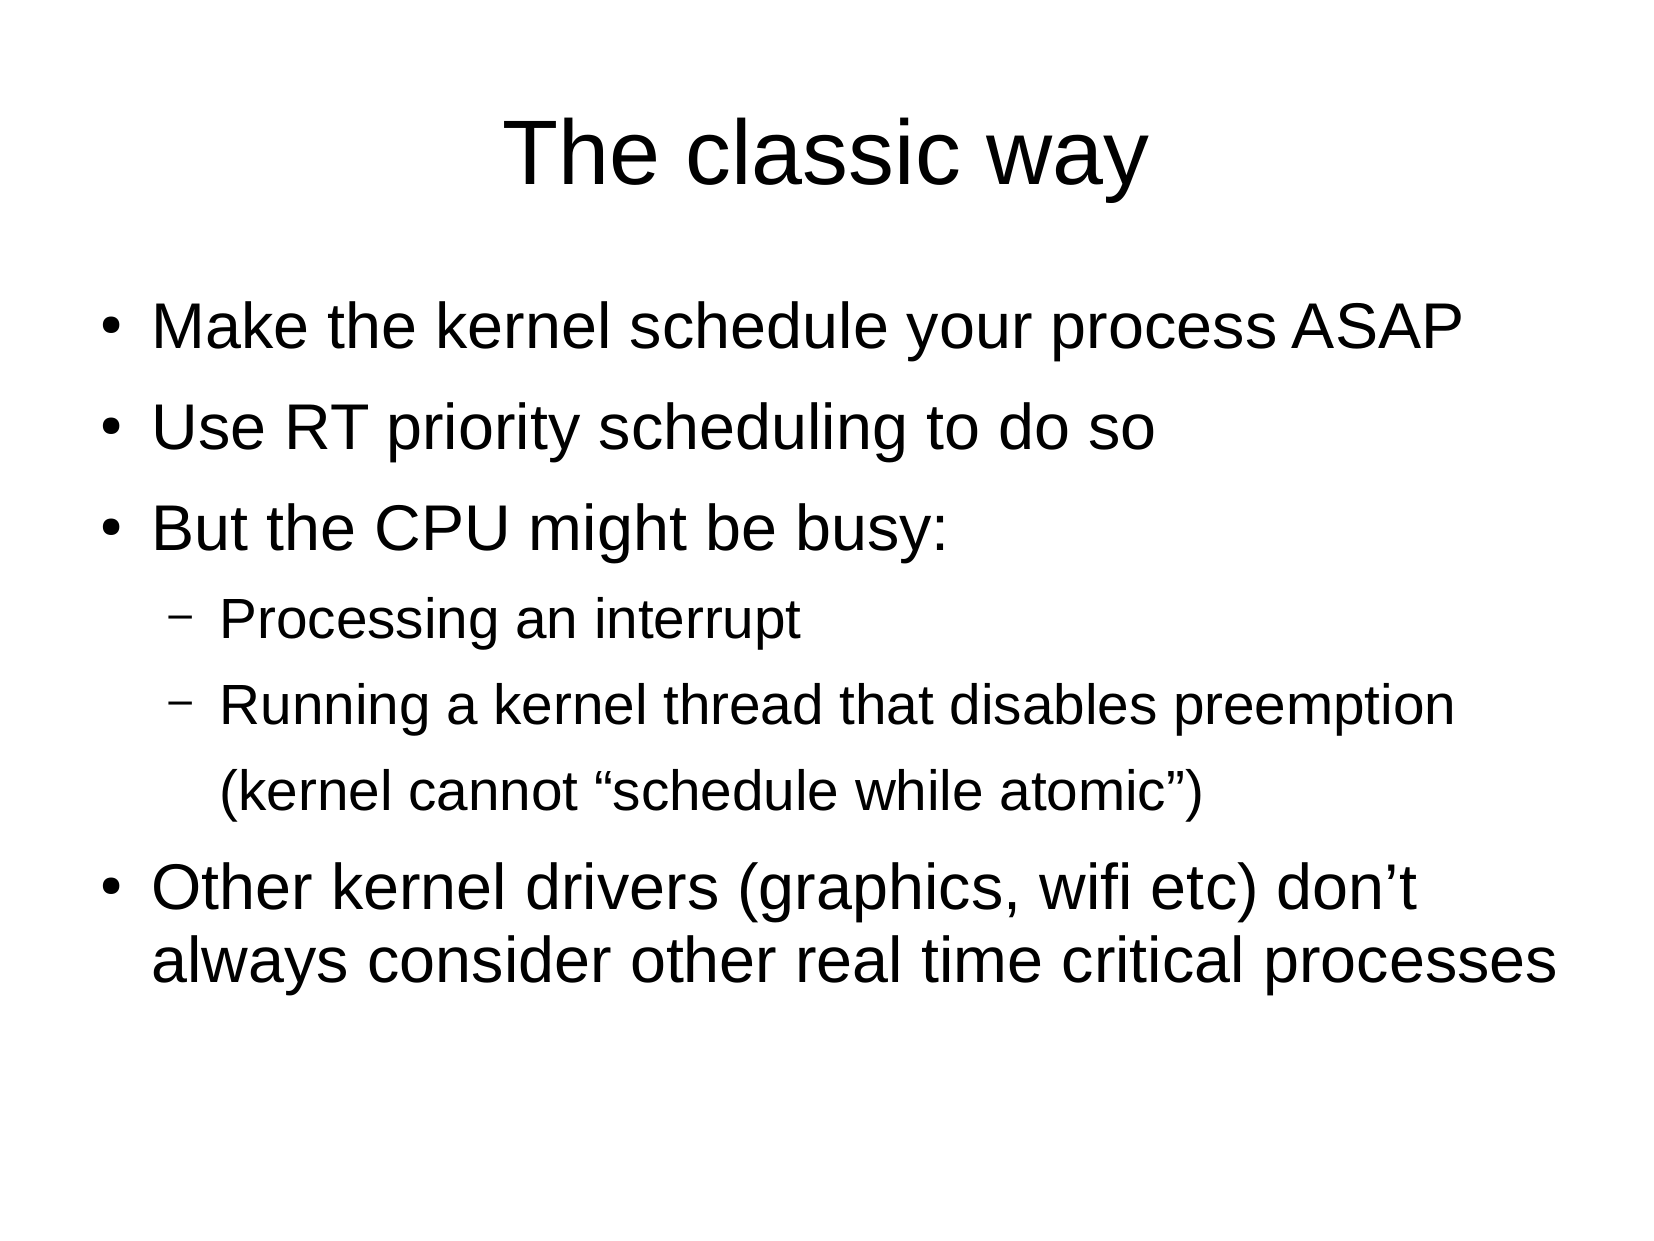

# The classic way
Make the kernel schedule your process ASAP
Use RT priority scheduling to do so
But the CPU might be busy:
Processing an interrupt
Running a kernel thread that disables preemption
(kernel cannot “schedule while atomic”)
Other kernel drivers (graphics, wifi etc) don’t always consider other real time critical processes